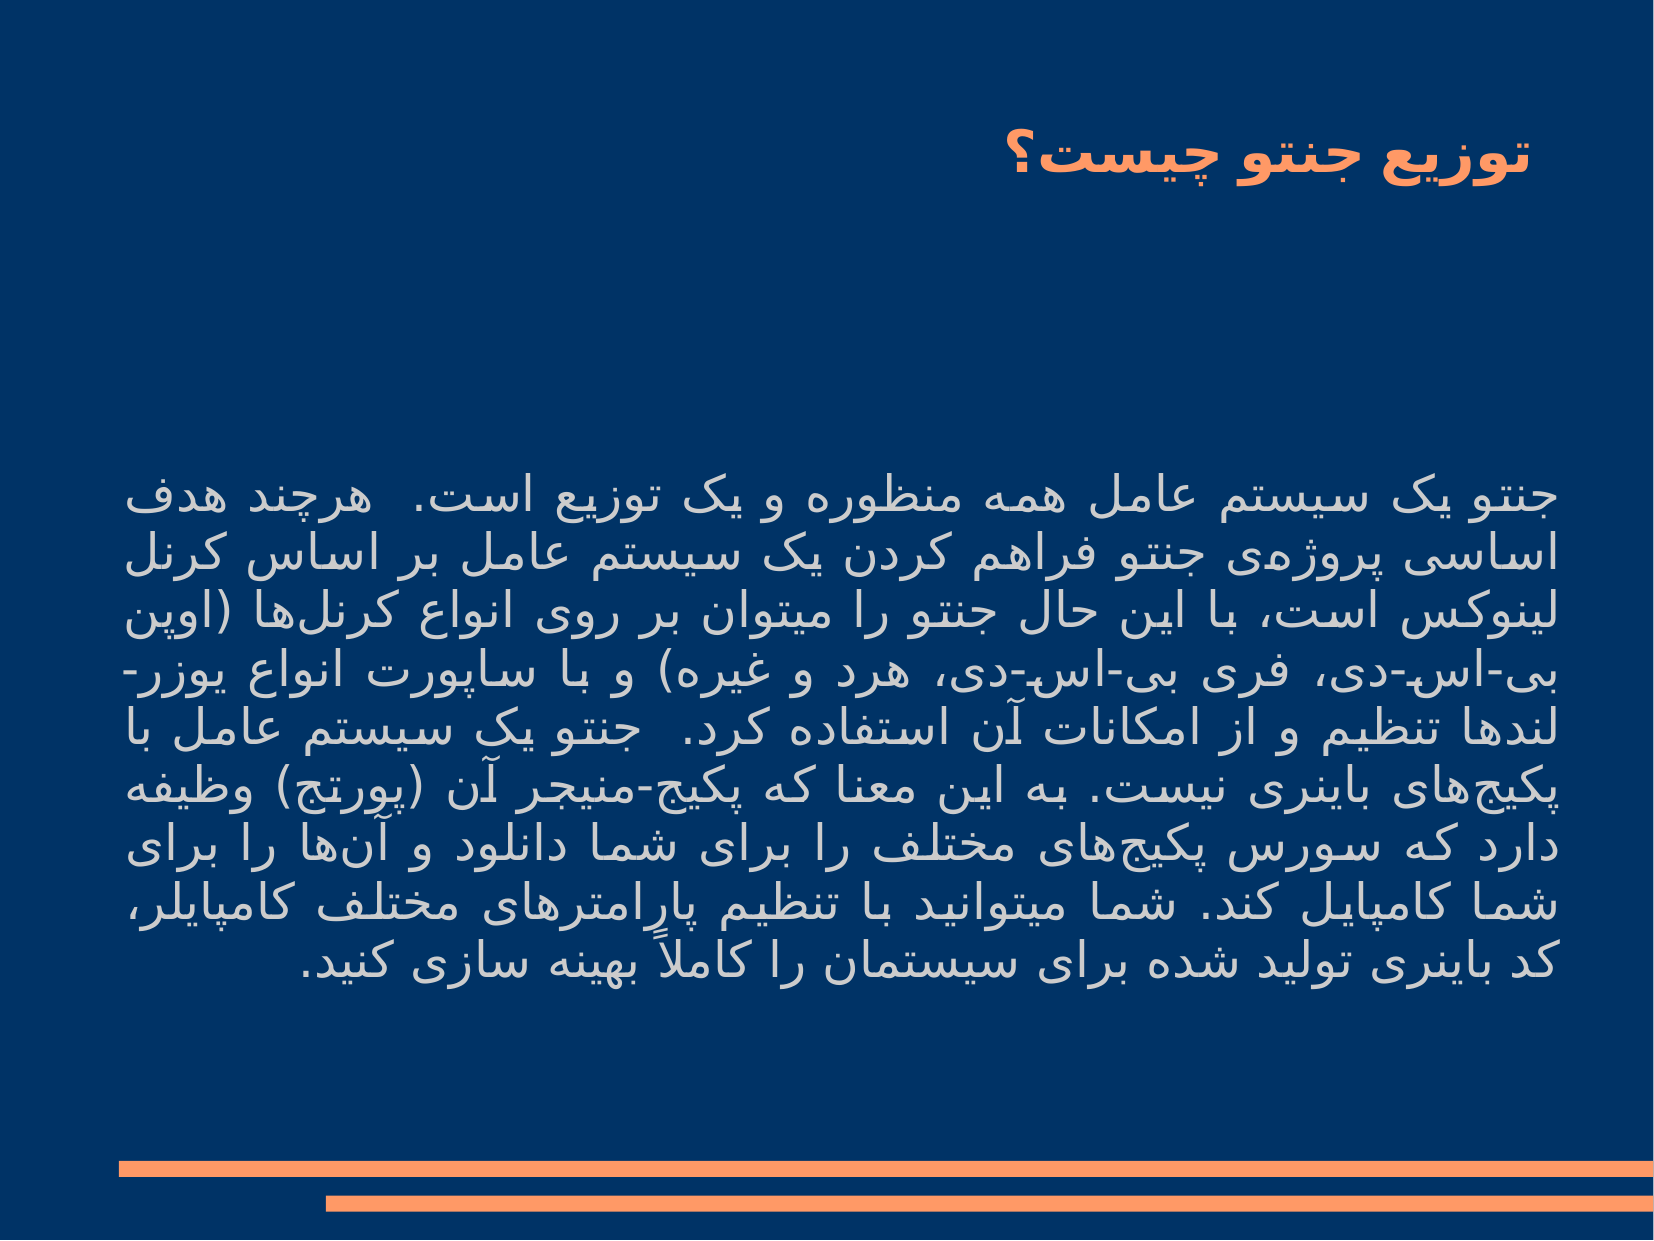

# توزیع جنتو چیست؟
جنتو یک سیستم عامل همه منظوره و یک توزیع است. هرچند هدف اساسی پروژه‌ی جنتو فراهم کردن یک سیستم عامل بر اساس کرنل لینوکس است،‌ با این حال جنتو را میتوان بر روی انواع کرنل‌ها (اوپن بی-اس-دی، فری بی-اس-دی، هرد و غیره) و با ساپورت انواع یوزر-لندها تنظیم و از امکانات آن استفاده کرد. جنتو یک سیستم عامل با پکیج‌های باینری نیست. به این معنا که پکیج-منیجر آن (پورتج) وظیفه دارد که سورس پکیج‌های مختلف را برای شما دانلود و آن‌ها را برای شما کامپایل کند. شما میتوانید با تنظیم پارامترهای مختلف کامپایلر، کد باینری تولید شده برای سیستمان را کاملاً بهینه سازی کنید.